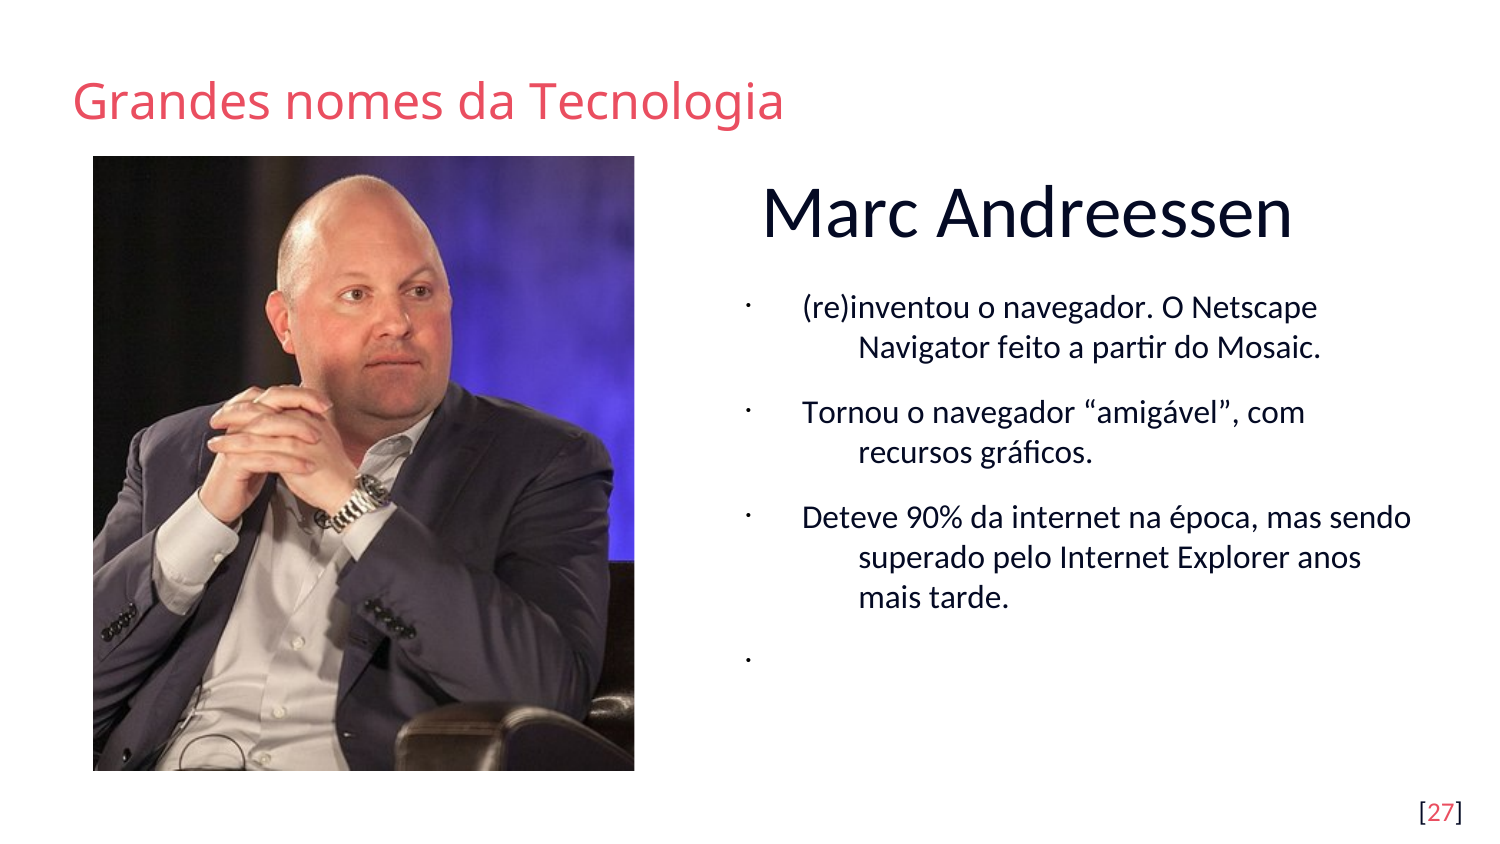

Grandes nomes da Tecnologia
Marc Andreessen
(re)inventou o navegador. O Netscape Navigator feito a partir do Mosaic.
Tornou o navegador “amigável”, com recursos gráficos.
Deteve 90% da internet na época, mas sendo superado pelo Internet Explorer anos mais tarde.